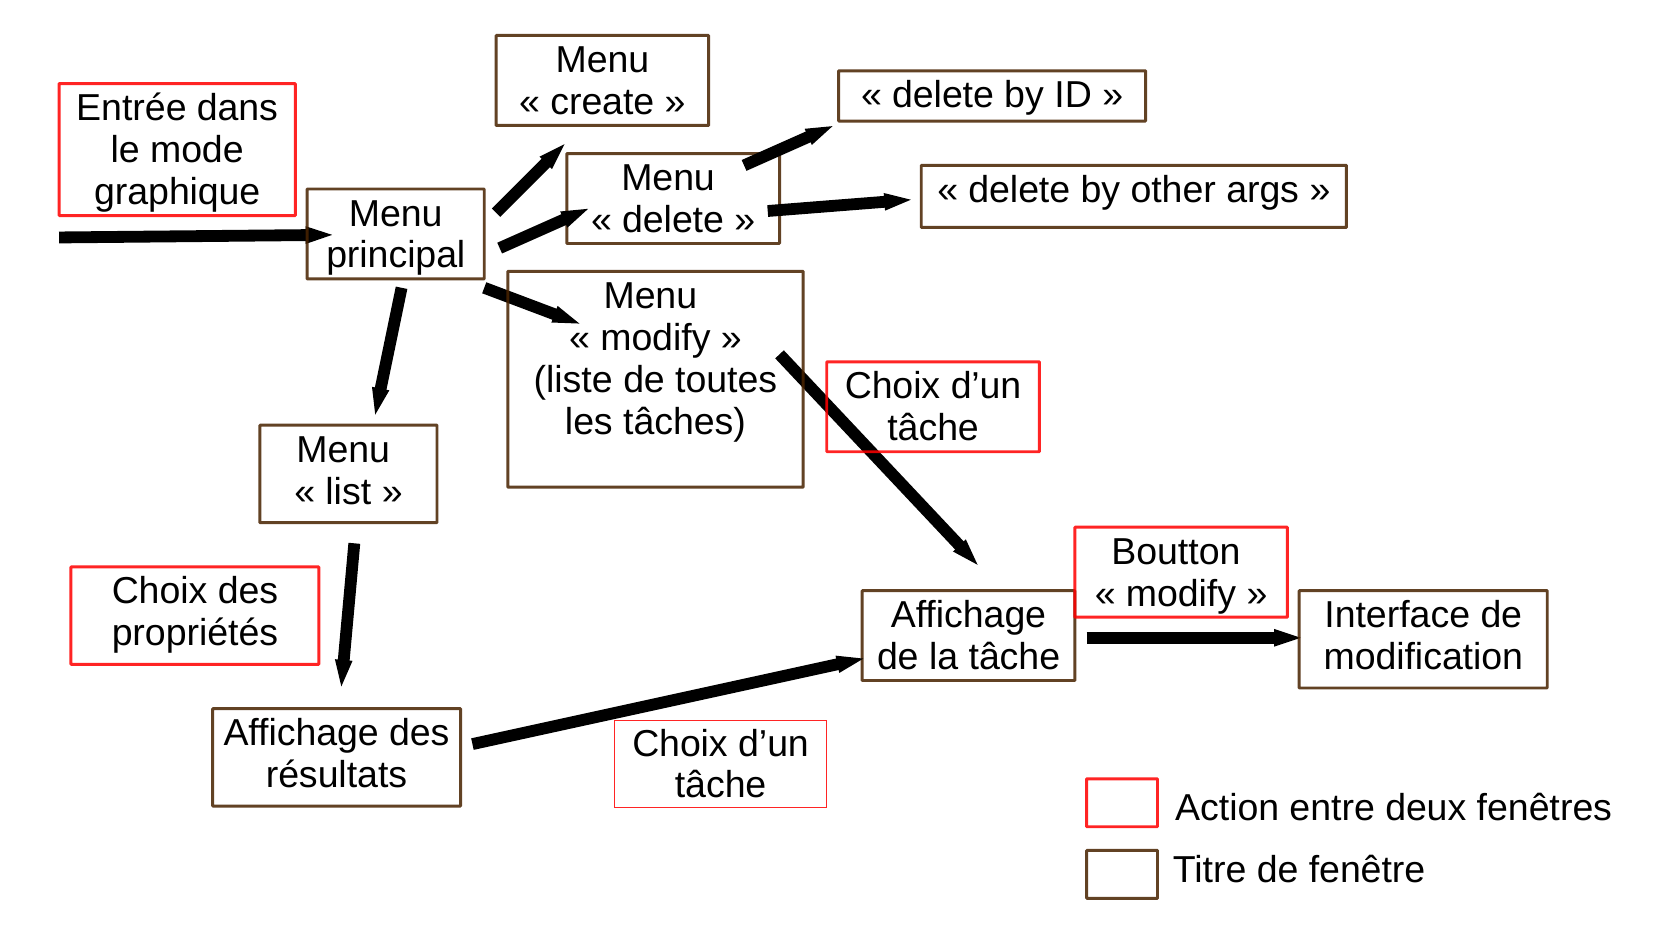

Menu « create »
« delete by ID »
Entrée dans le mode graphique
Menu
« delete »
« delete by other args »
Menu principal
Menu
« modify »
(liste de toutes les tâches)
Choix d’un tâche
Menu
« list »
Boutton
« modify »
Choix des propriétés
Affichage de la tâche
Interface de modification
Affichage des résultats
Choix d’un tâche
Action entre deux fenêtres
Titre de fenêtre